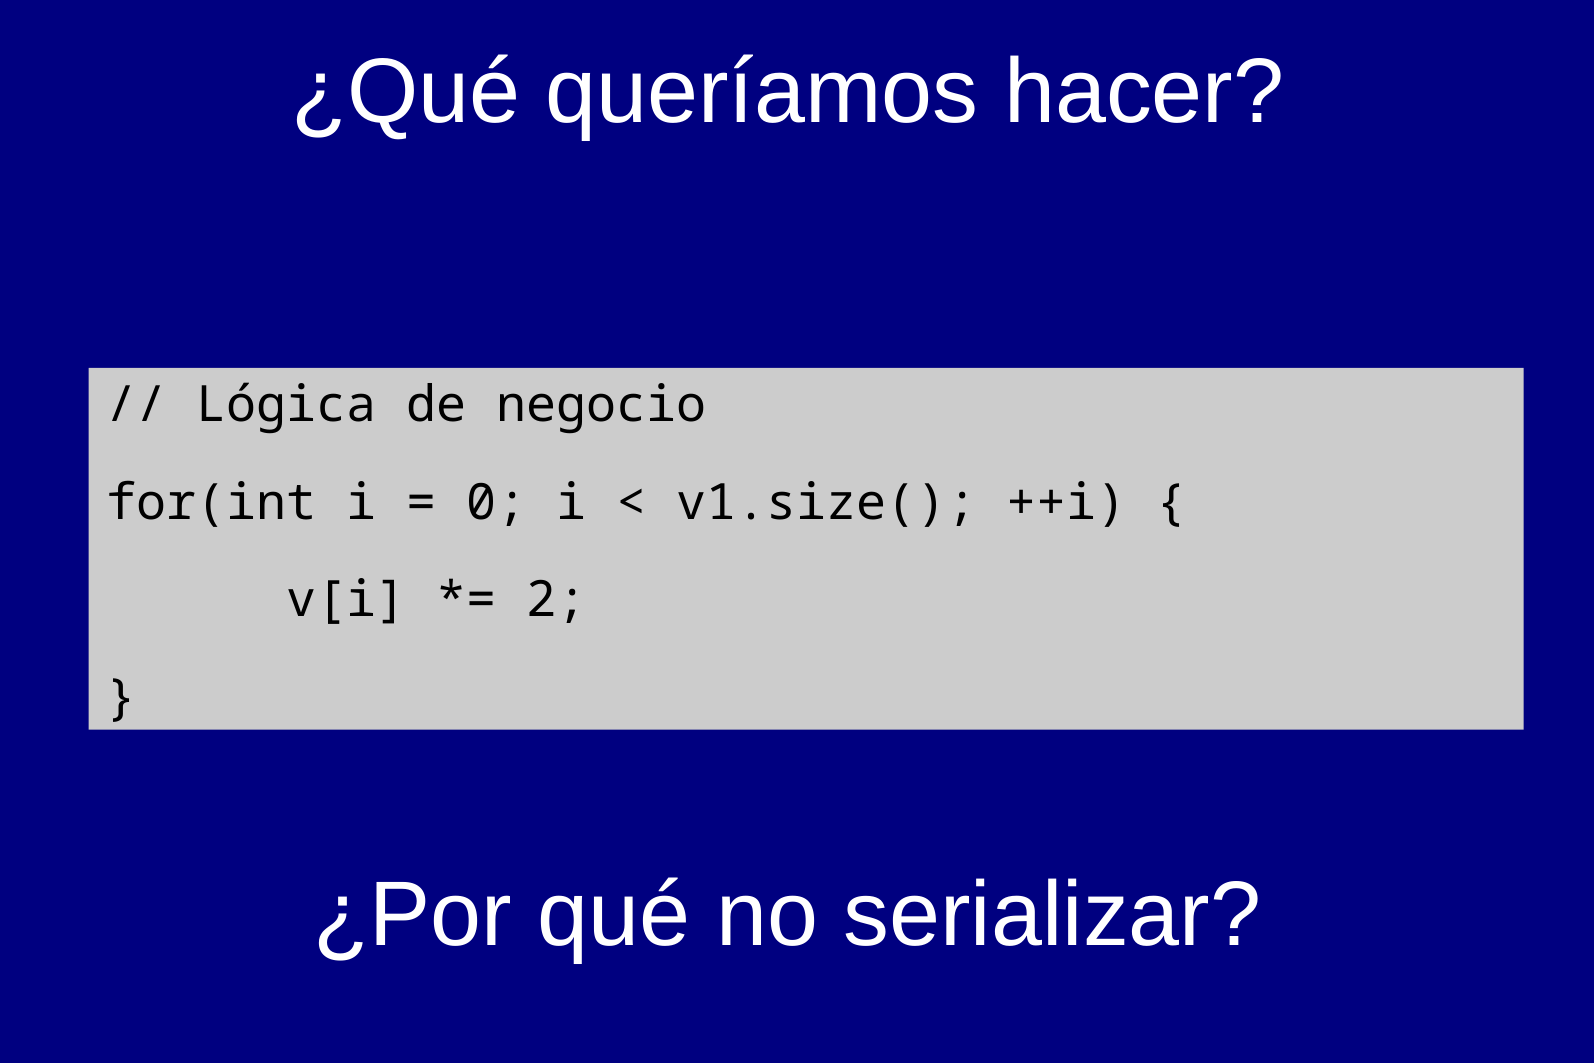

# ¿Qué queríamos hacer?
// Lógica de negocio
for(int i = 0; i < v1.size(); ++i) {
 v[i] *= 2;
}
¿Por qué no serializar?